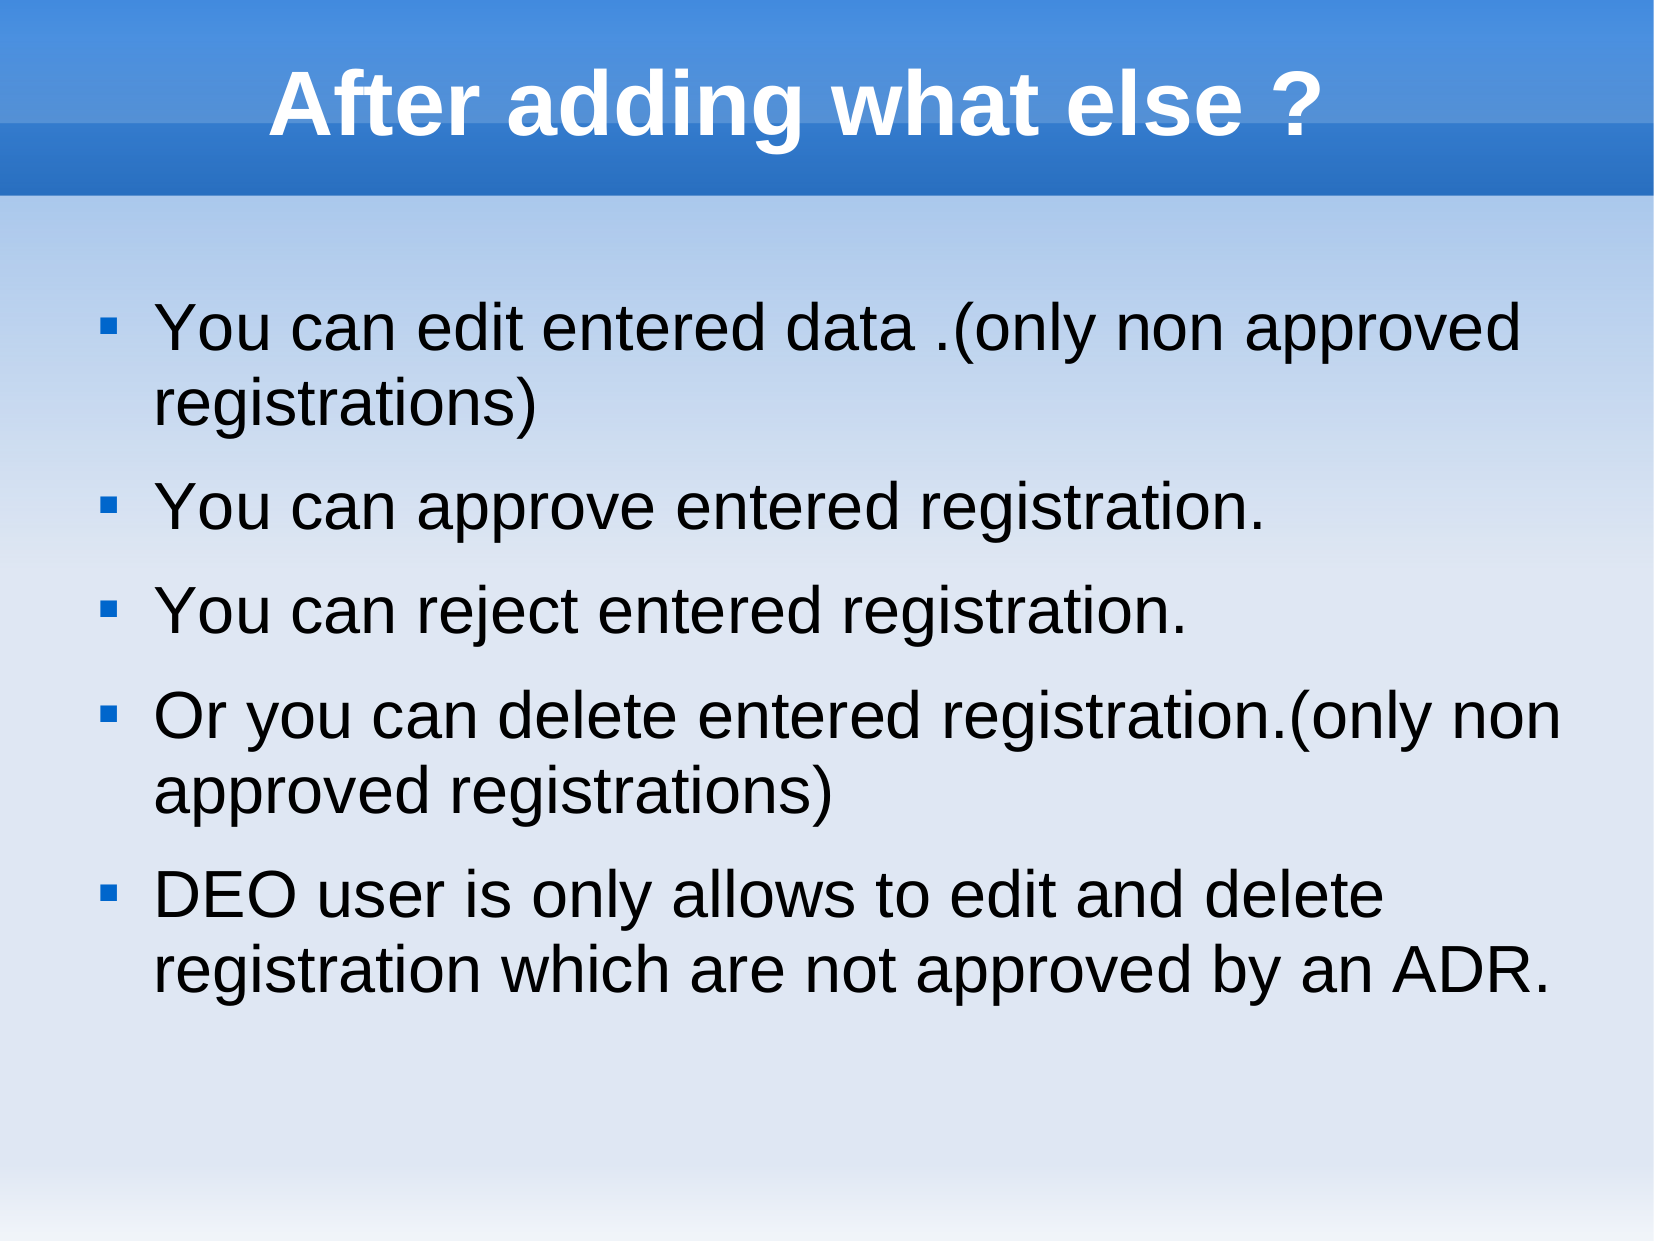

# After adding what else ?
You can edit entered data .(only non approved registrations)
You can approve entered registration.
You can reject entered registration.
Or you can delete entered registration.(only non approved registrations)
DEO user is only allows to edit and delete registration which are not approved by an ADR.